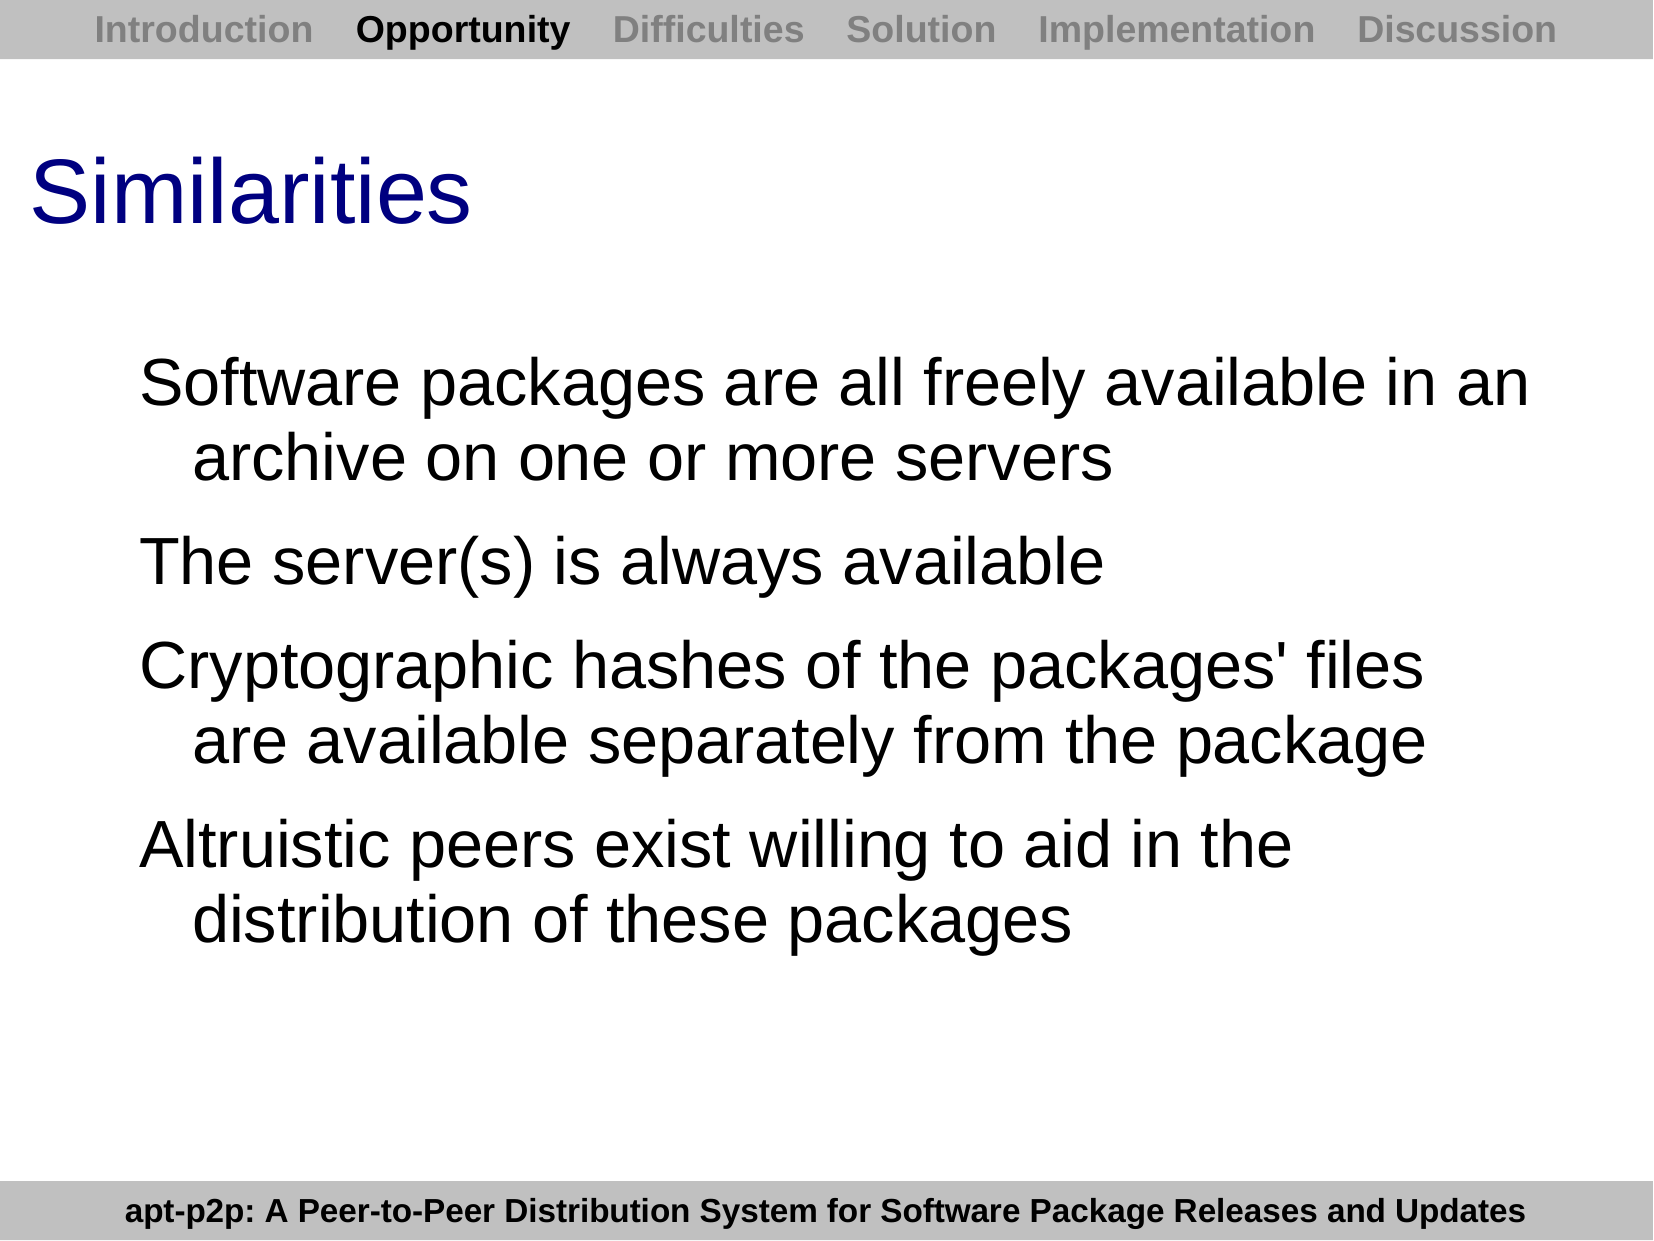

# Similarities
Software packages are all freely available in an archive on one or more servers
The server(s) is always available
Cryptographic hashes of the packages' files are available separately from the package
Altruistic peers exist willing to aid in the distribution of these packages